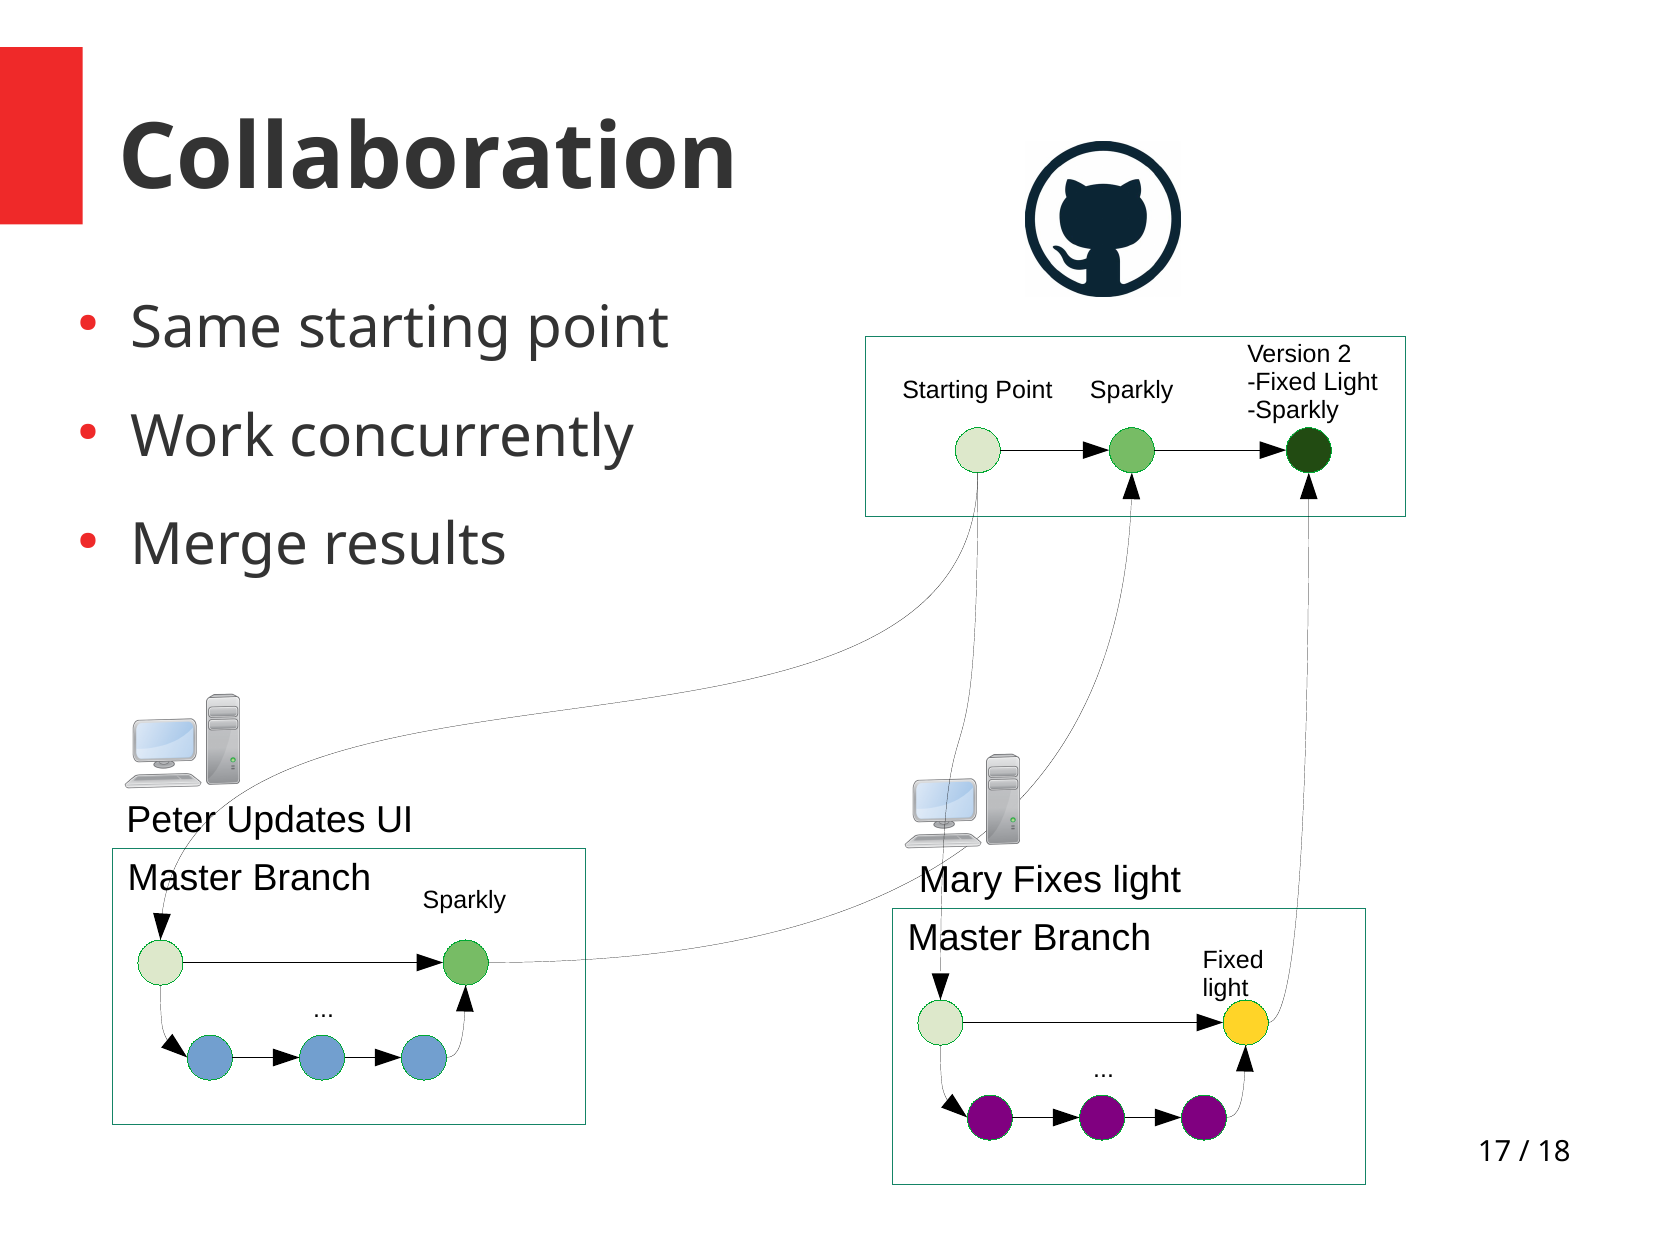

# Collaboration
Same starting point
Work concurrently
Merge results
Version 2
-Fixed Light
-Sparkly
Starting Point
Sparkly
Peter Updates UI
Master Branch
Mary Fixes light
Sparkly
Master Branch
Fixed light
...
...
17